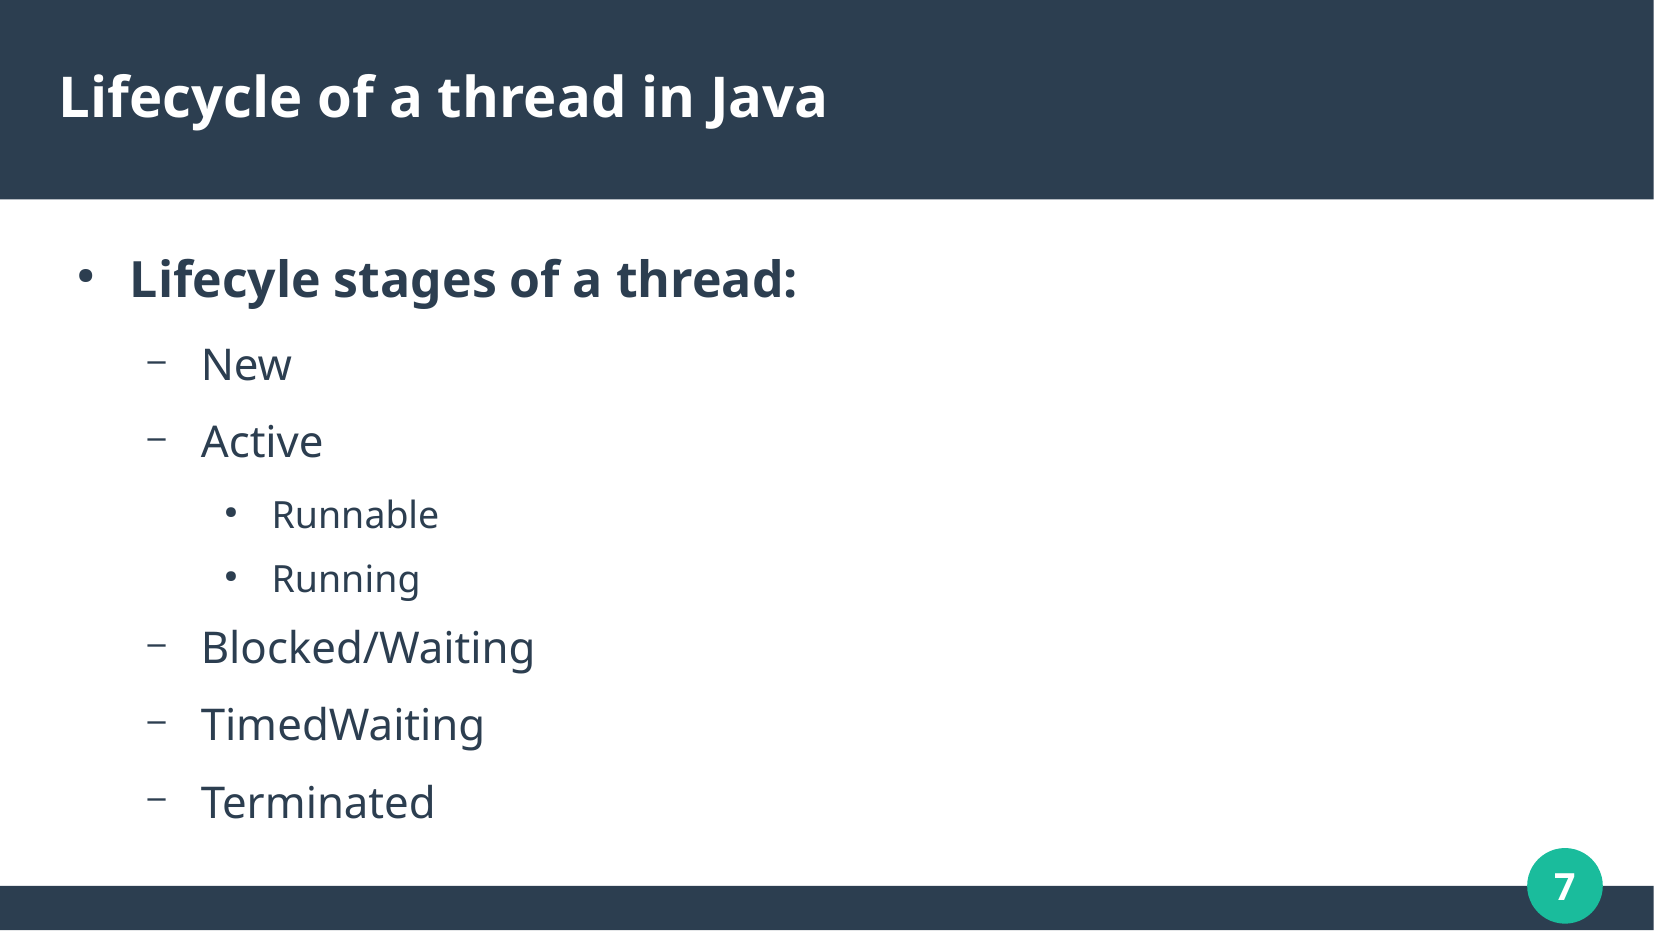

# Lifecycle of a thread in Java
Lifecyle stages of a thread:
New
Active
Runnable
Running
Blocked/Waiting
TimedWaiting
Terminated